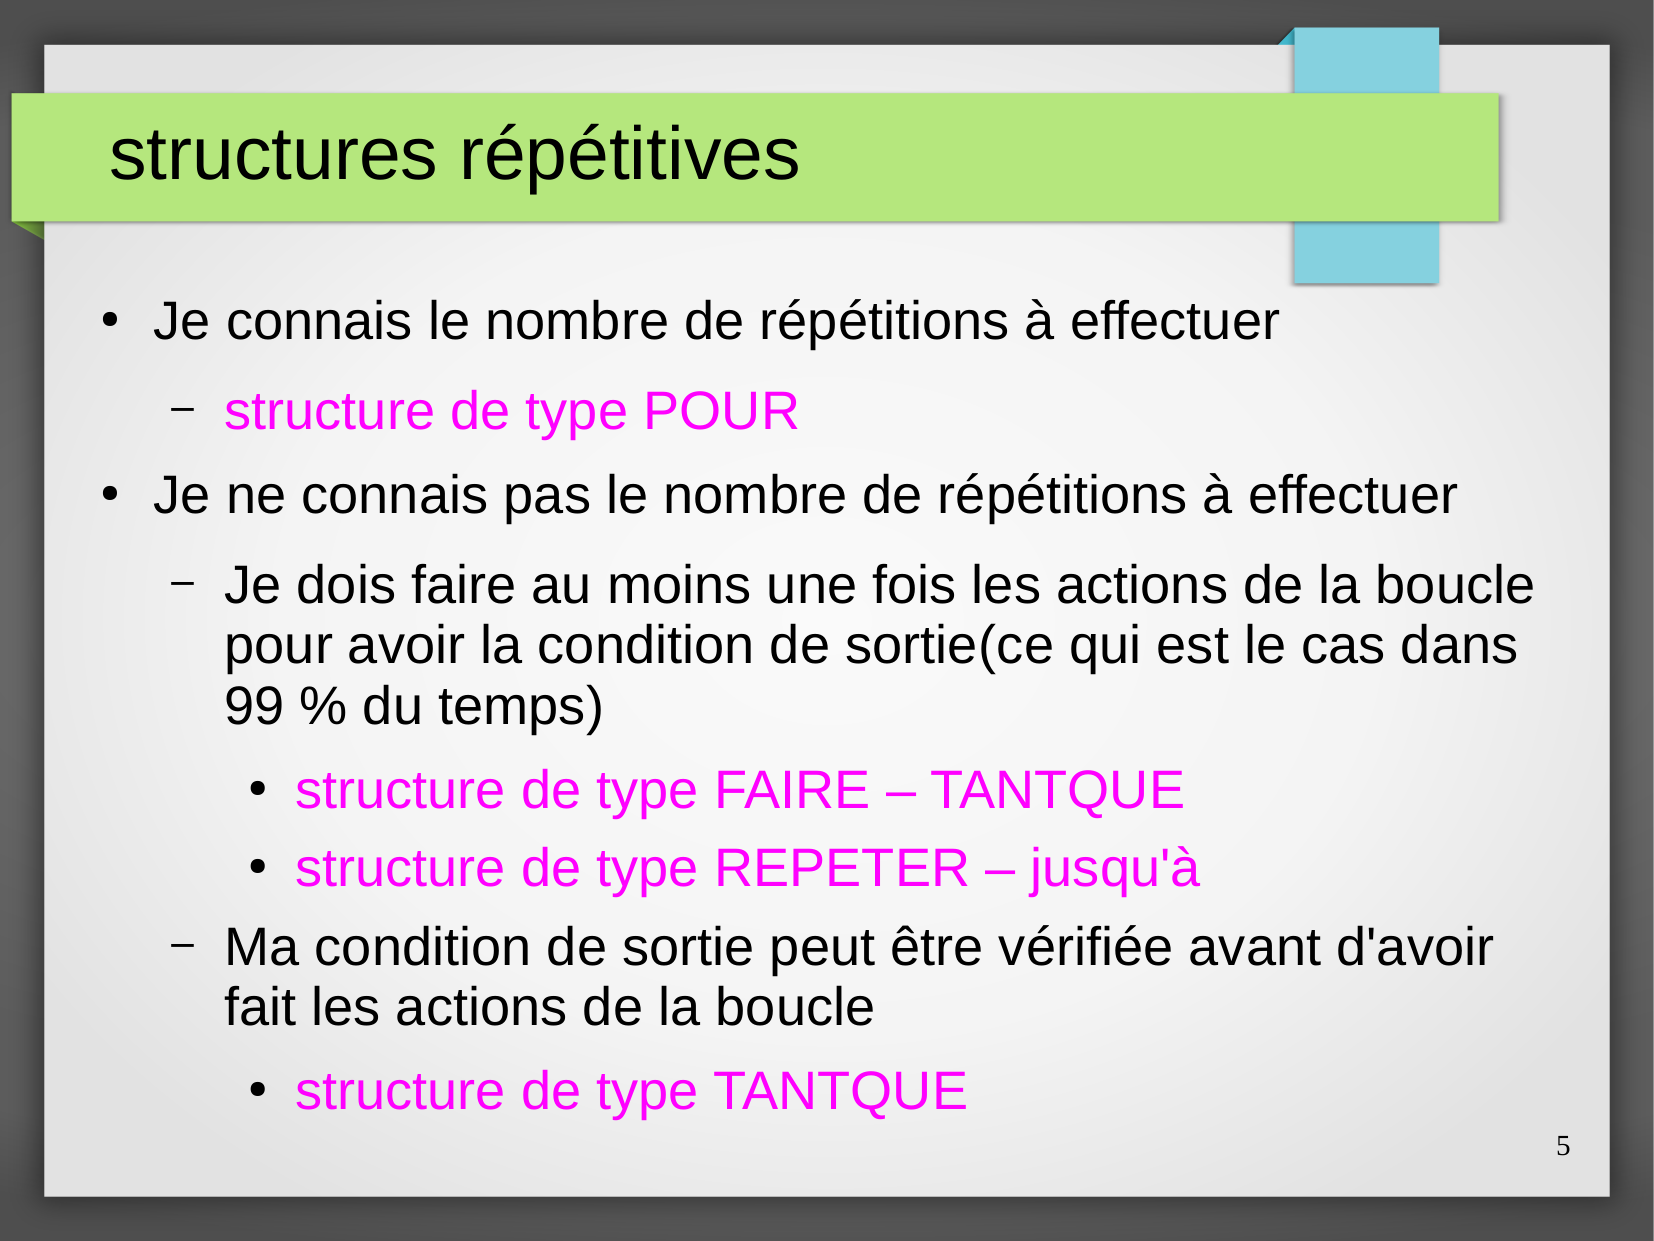

# structures répétitives
Je connais le nombre de répétitions à effectuer
structure de type POUR
Je ne connais pas le nombre de répétitions à effectuer
Je dois faire au moins une fois les actions de la boucle pour avoir la condition de sortie(ce qui est le cas dans 99 % du temps)
structure de type FAIRE – TANTQUE
structure de type REPETER – jusqu'à
Ma condition de sortie peut être vérifiée avant d'avoir fait les actions de la boucle
structure de type TANTQUE
5